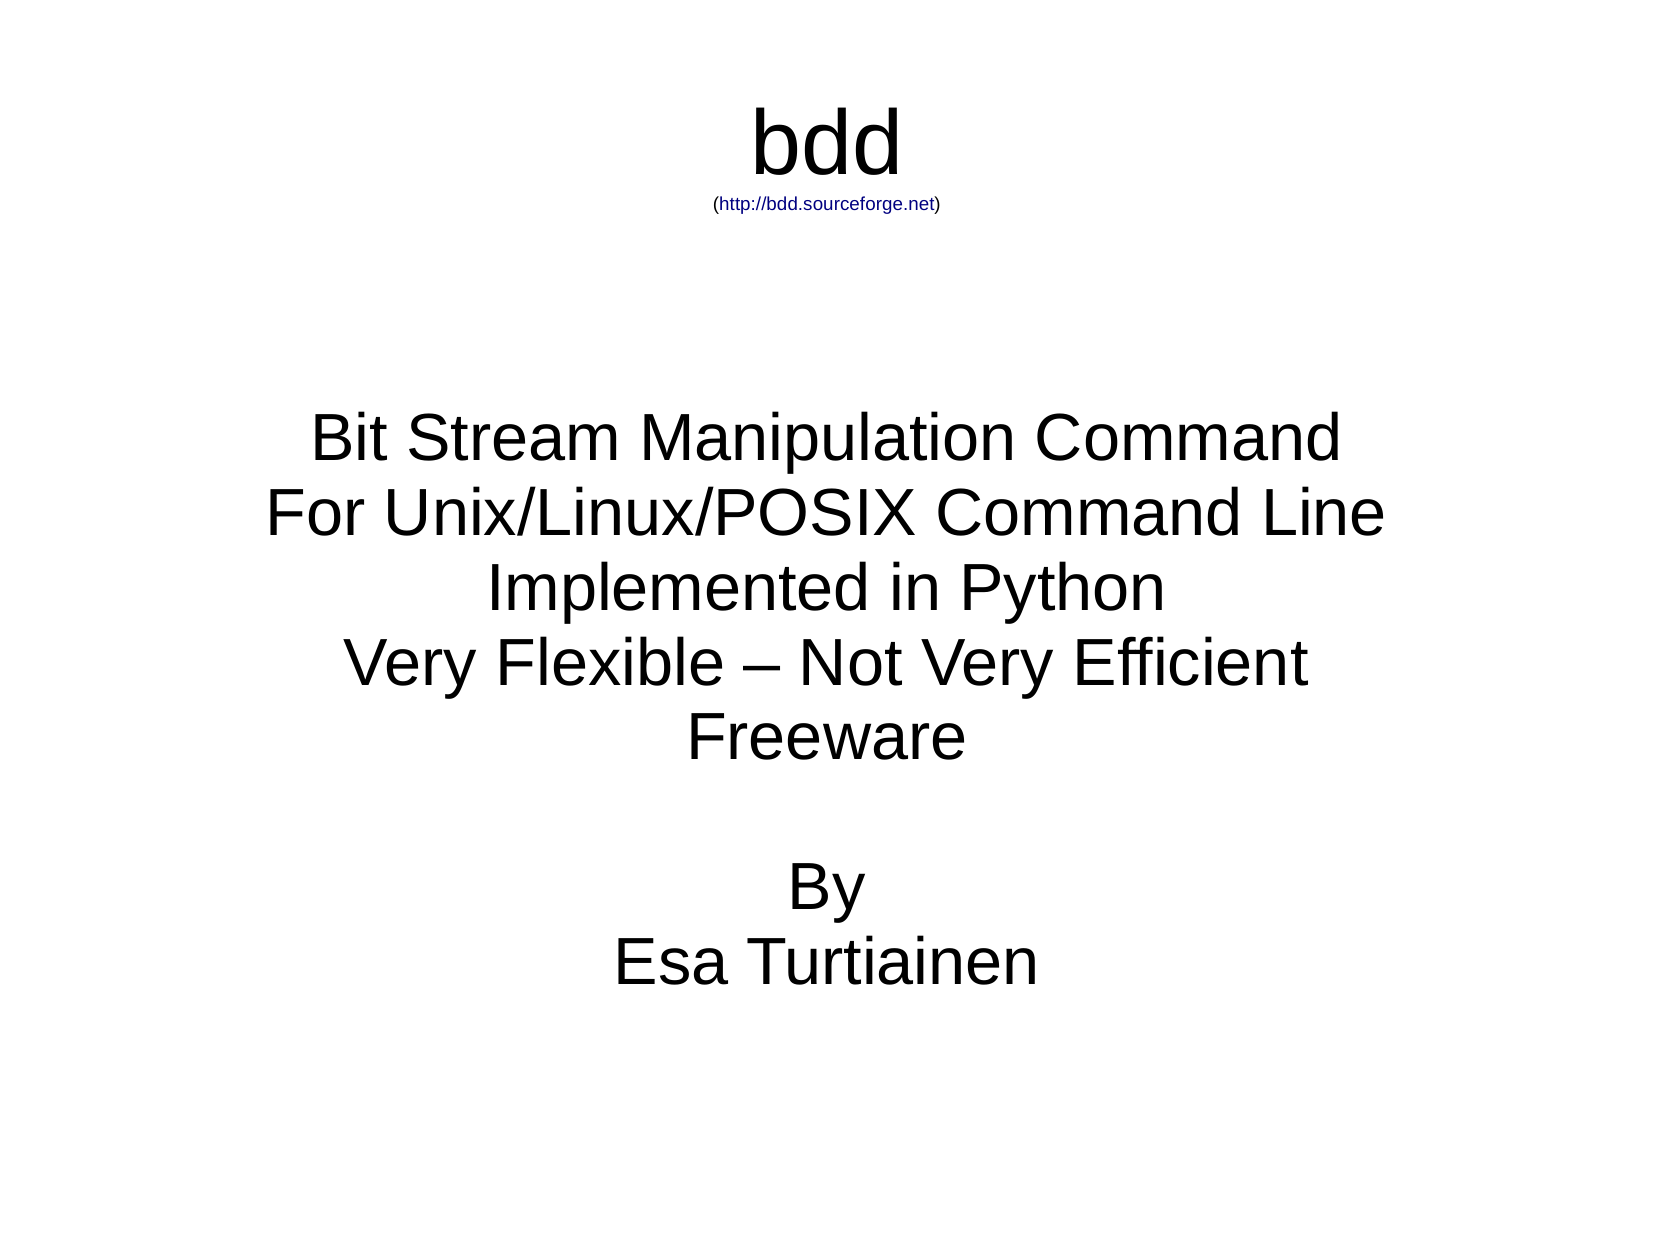

# bdd (http://bdd.sourceforge.net)
Bit Stream Manipulation Command
For Unix/Linux/POSIX Command Line
Implemented in Python
Very Flexible – Not Very Efficient
Freeware
By
Esa Turtiainen